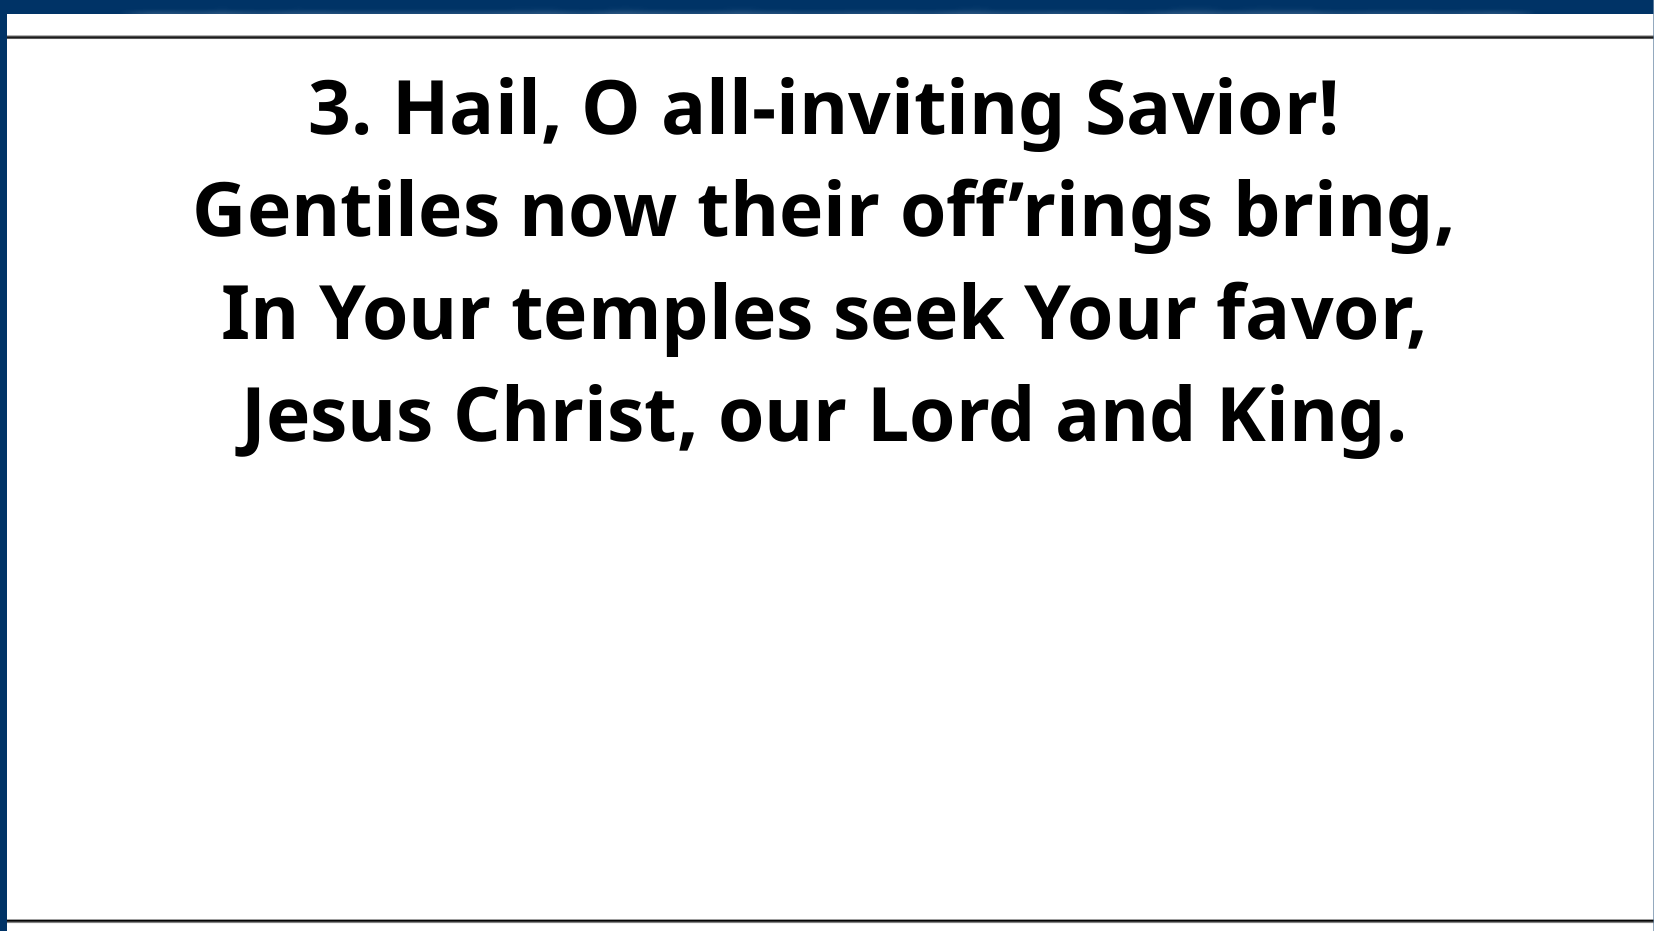

3. Hail, O all-inviting Savior!
Gentiles now their off’rings bring,
In Your temples seek Your favor,
Jesus Christ, our Lord and King.